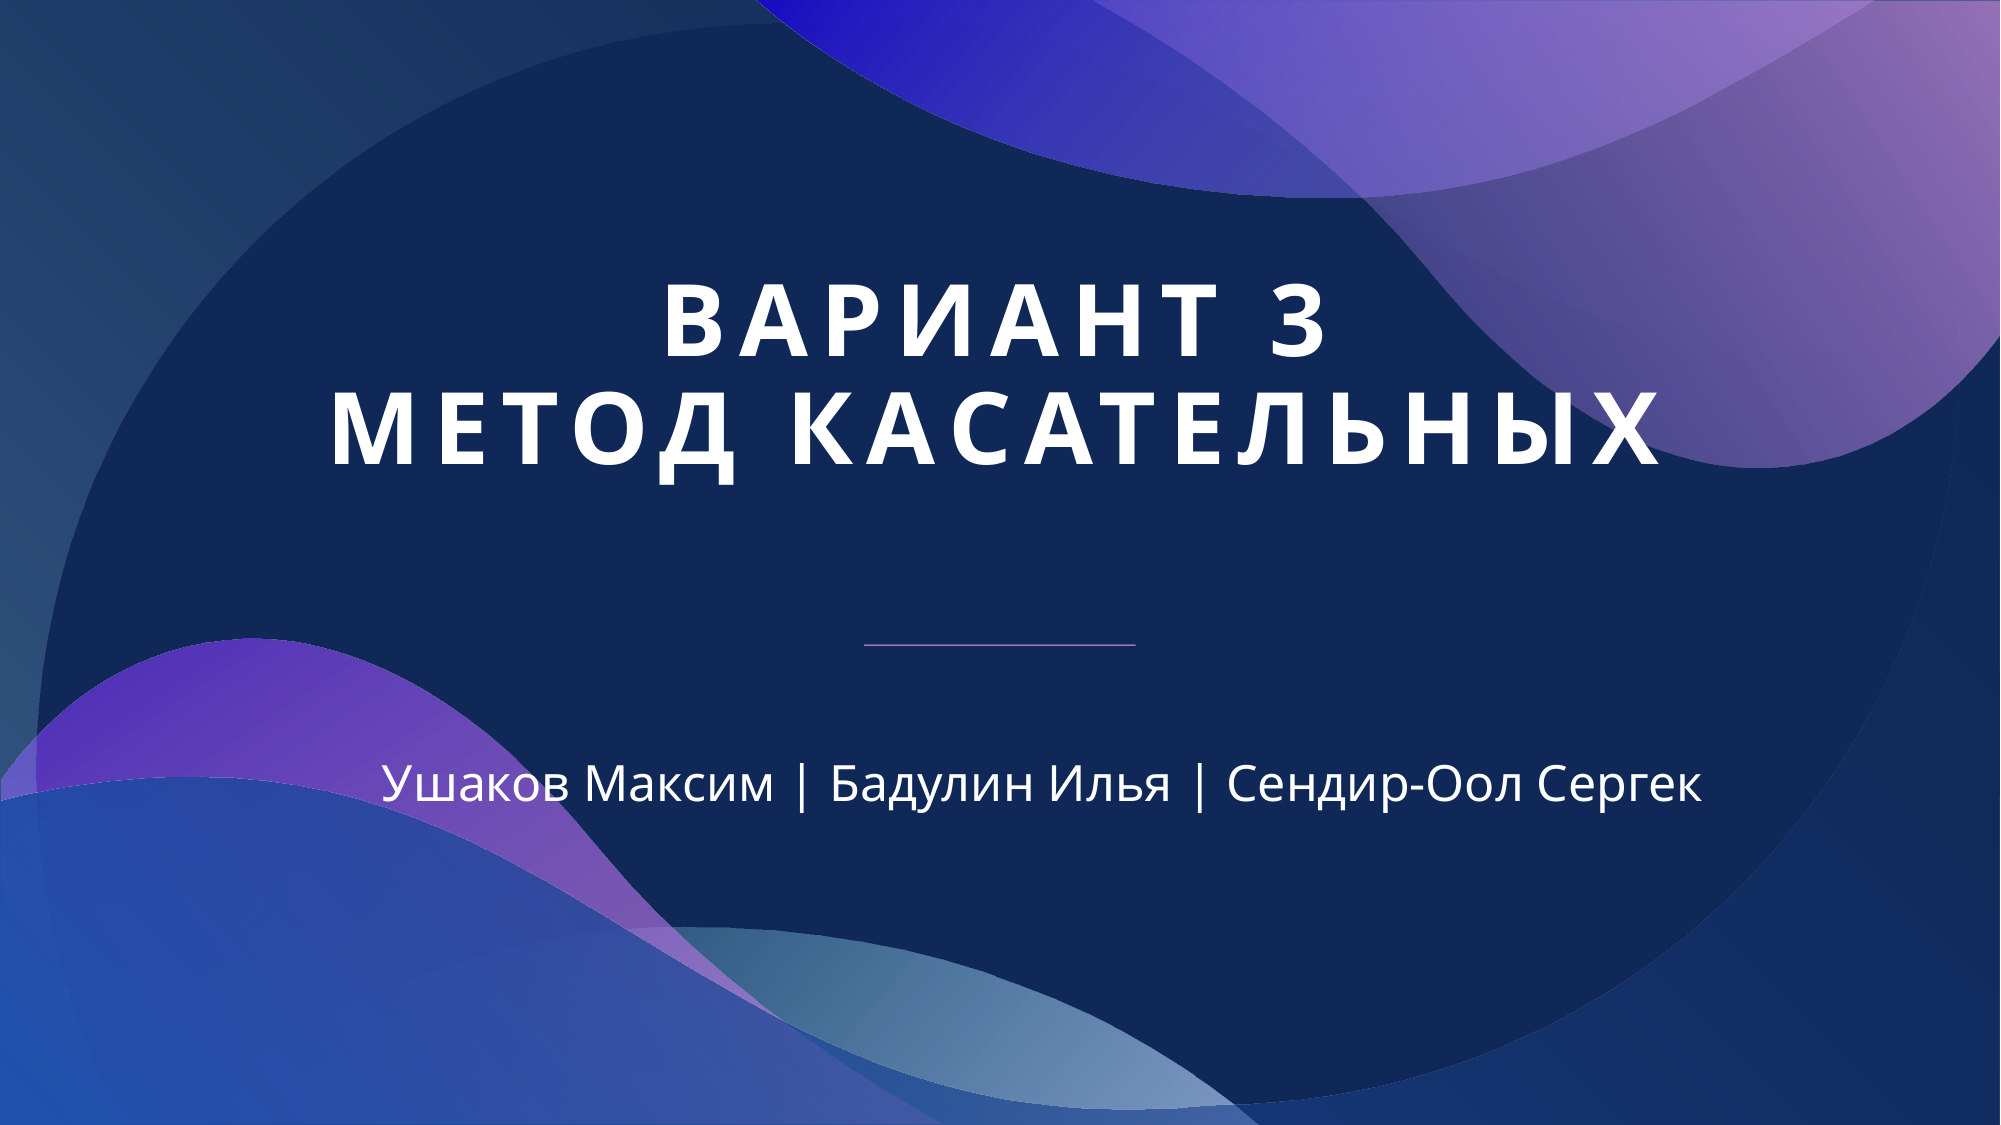

# Вариант 3 Метод касательных
Ушаков Максим | Бадулин Илья | Сендир-Оол Сергек